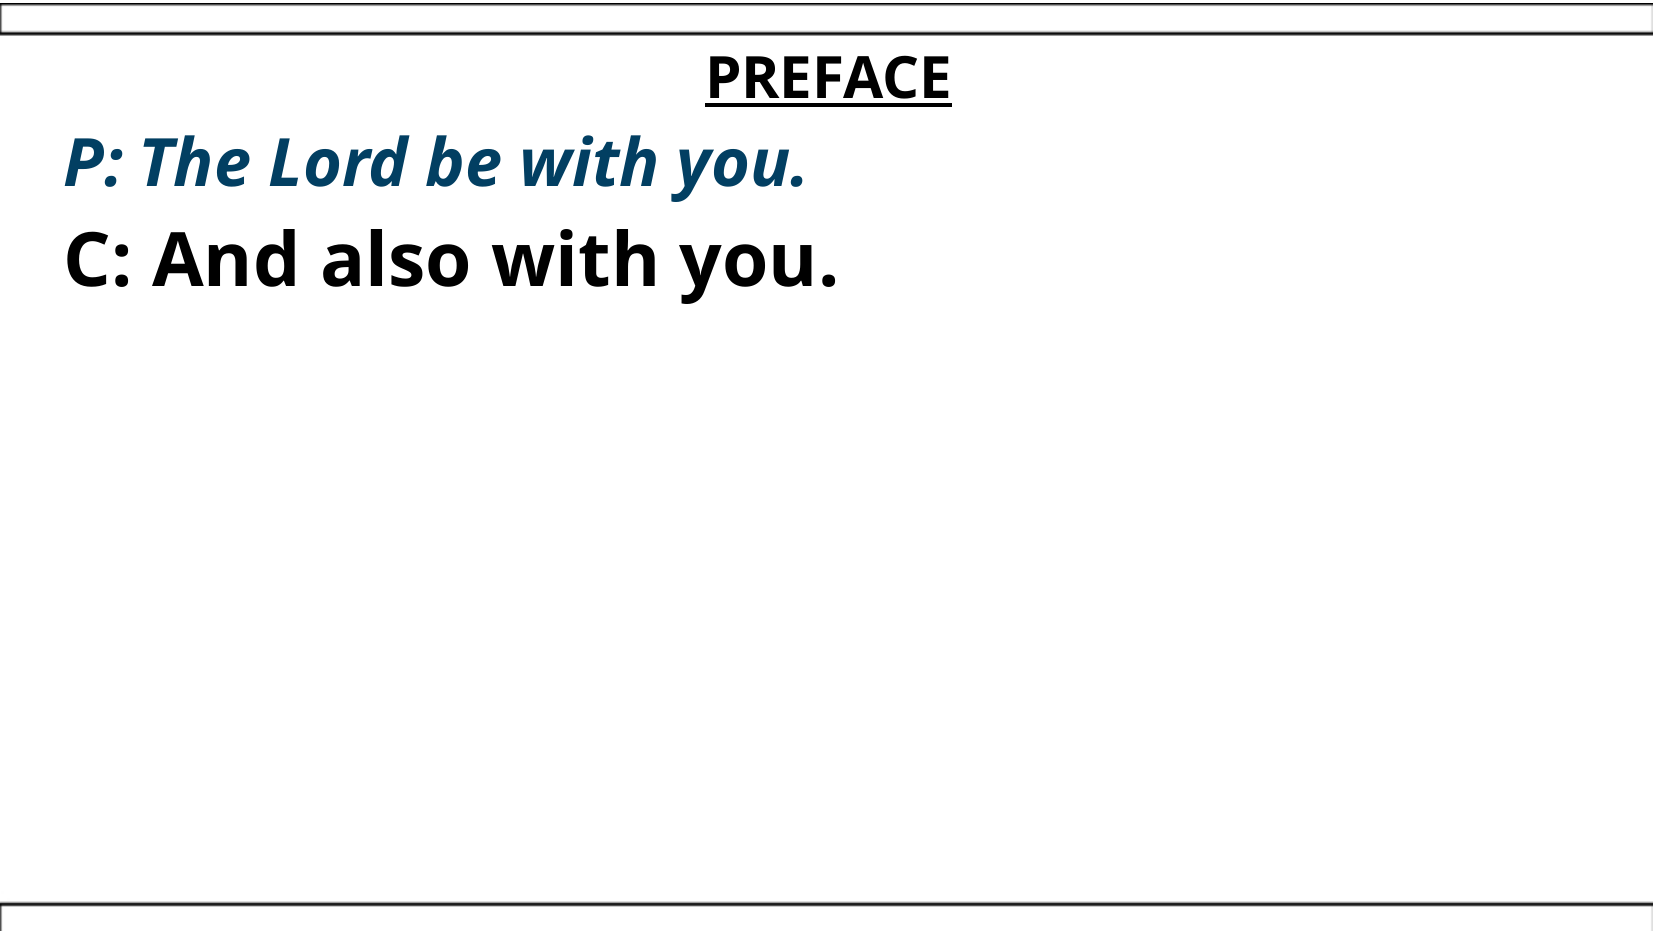

PREFACE
P:	The Lord be with you.
C: And also with you.